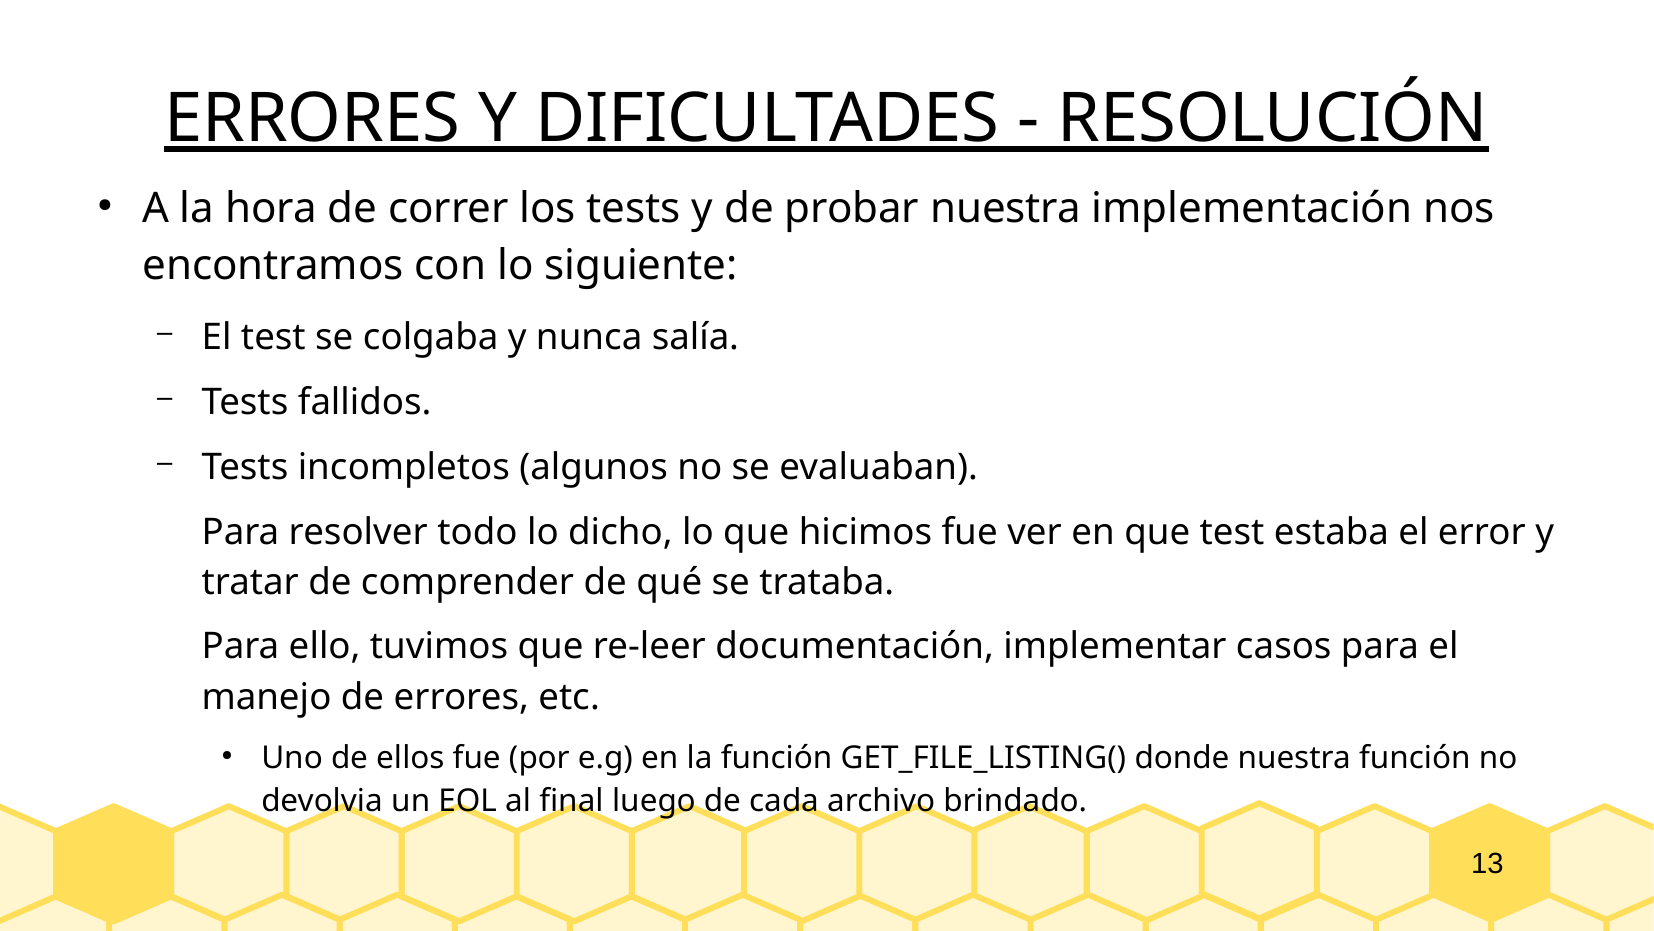

# ERRORES Y DIFICULTADES - RESOLUCIÓN
A la hora de correr los tests y de probar nuestra implementación nos encontramos con lo siguiente:
El test se colgaba y nunca salía.
Tests fallidos.
Tests incompletos (algunos no se evaluaban).
Para resolver todo lo dicho, lo que hicimos fue ver en que test estaba el error y tratar de comprender de qué se trataba.
Para ello, tuvimos que re-leer documentación, implementar casos para el manejo de errores, etc.
Uno de ellos fue (por e.g) en la función GET_FILE_LISTING() donde nuestra función no devolvia un EOL al final luego de cada archivo brindado.